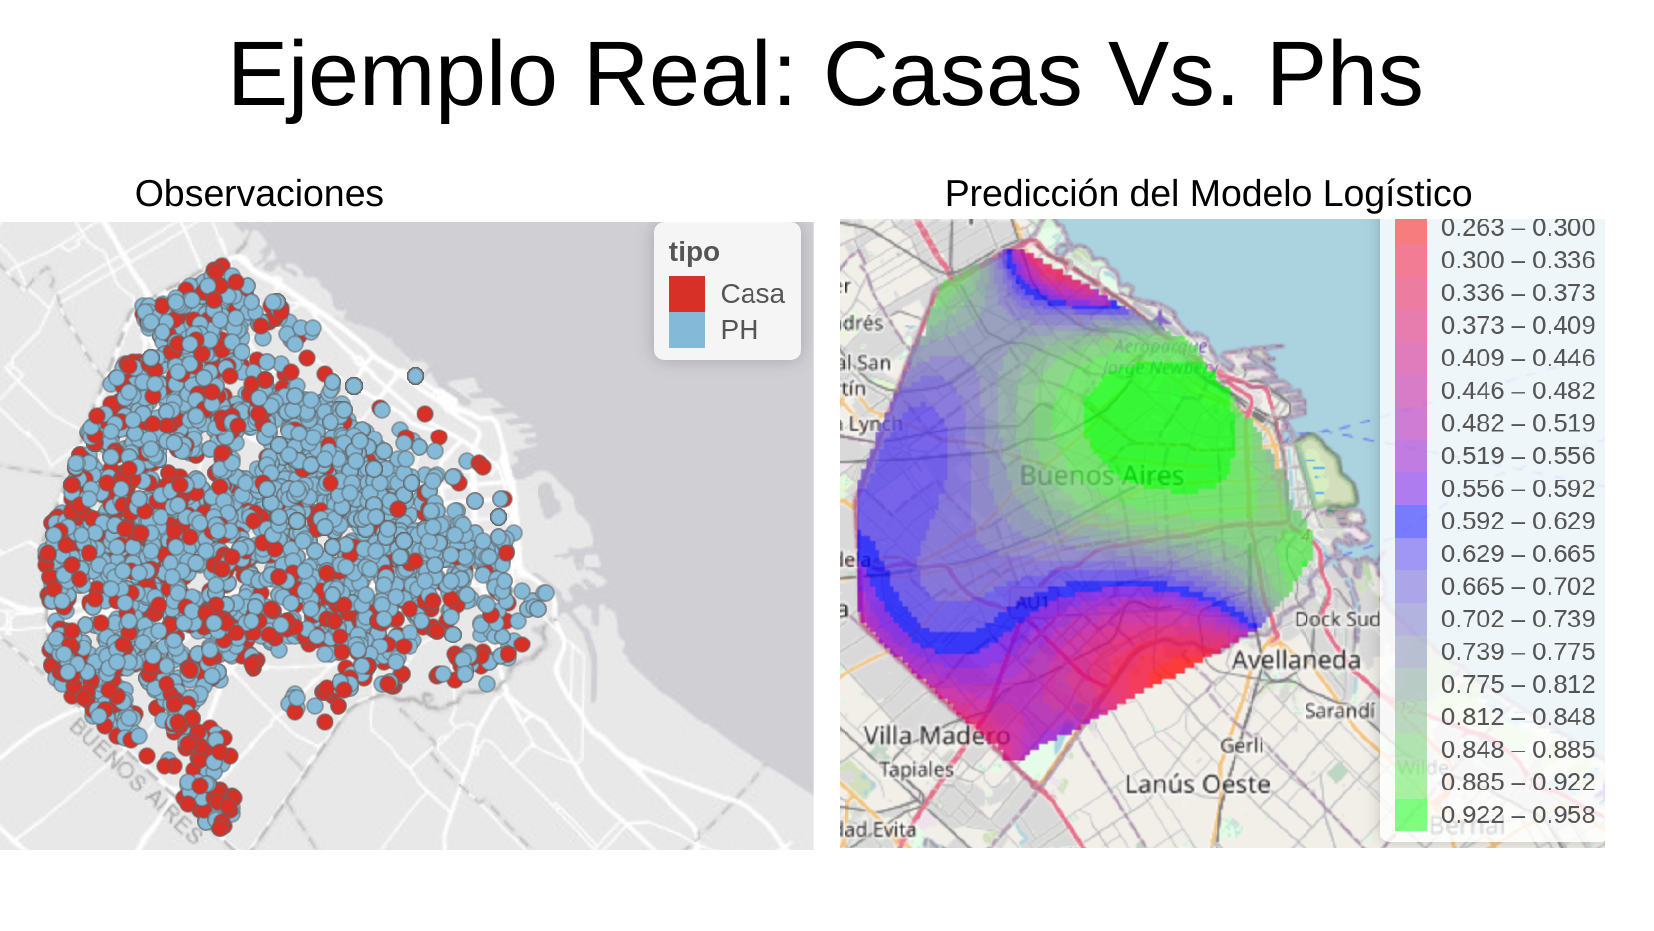

# Ejemplo Real: Casas Vs. Phs
Observaciones
Predicción del Modelo Logístico